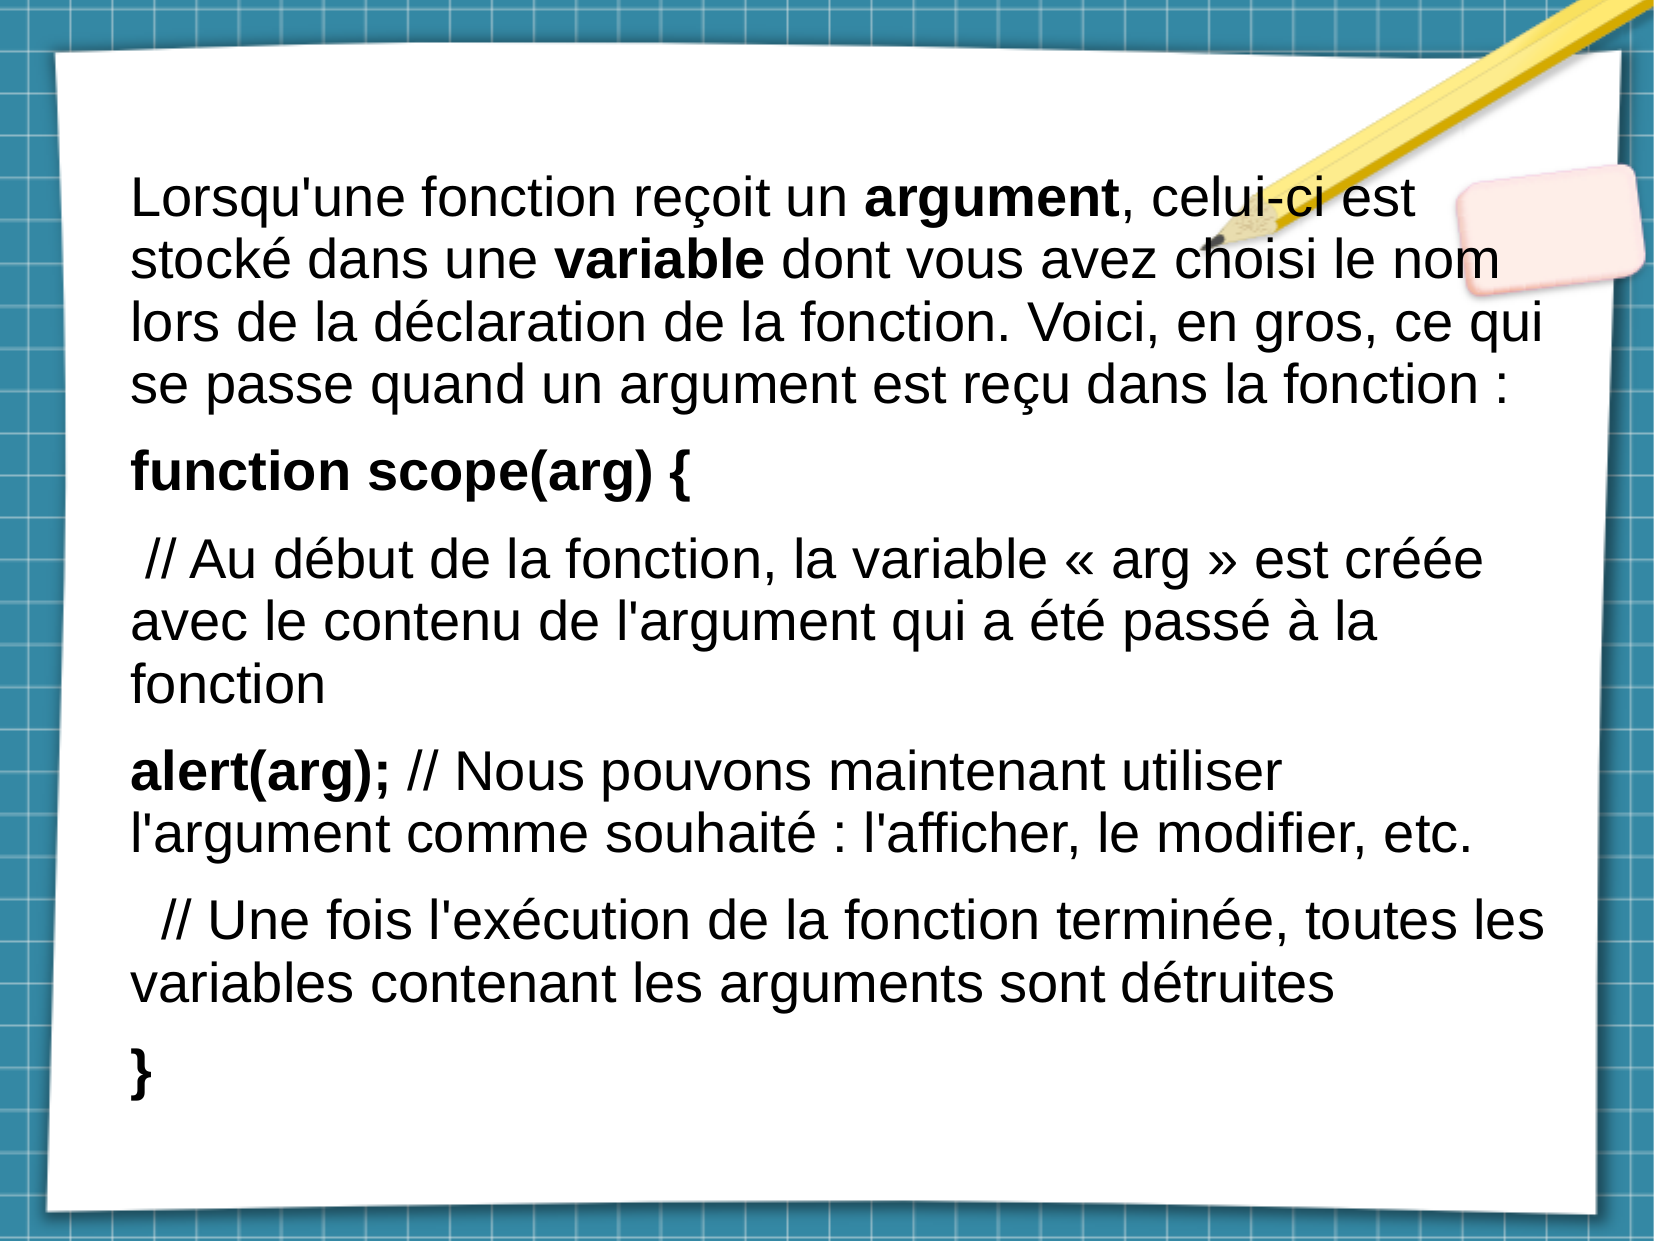

# Lorsqu'une fonction reçoit un argument, celui-ci est stocké dans une variable dont vous avez choisi le nom lors de la déclaration de la fonction. Voici, en gros, ce qui se passe quand un argument est reçu dans la fonction :
function scope(arg) {
 // Au début de la fonction, la variable « arg » est créée avec le contenu de l'argument qui a été passé à la fonction
alert(arg); // Nous pouvons maintenant utiliser l'argument comme souhaité : l'afficher, le modifier, etc.
 // Une fois l'exécution de la fonction terminée, toutes les variables contenant les arguments sont détruites
}